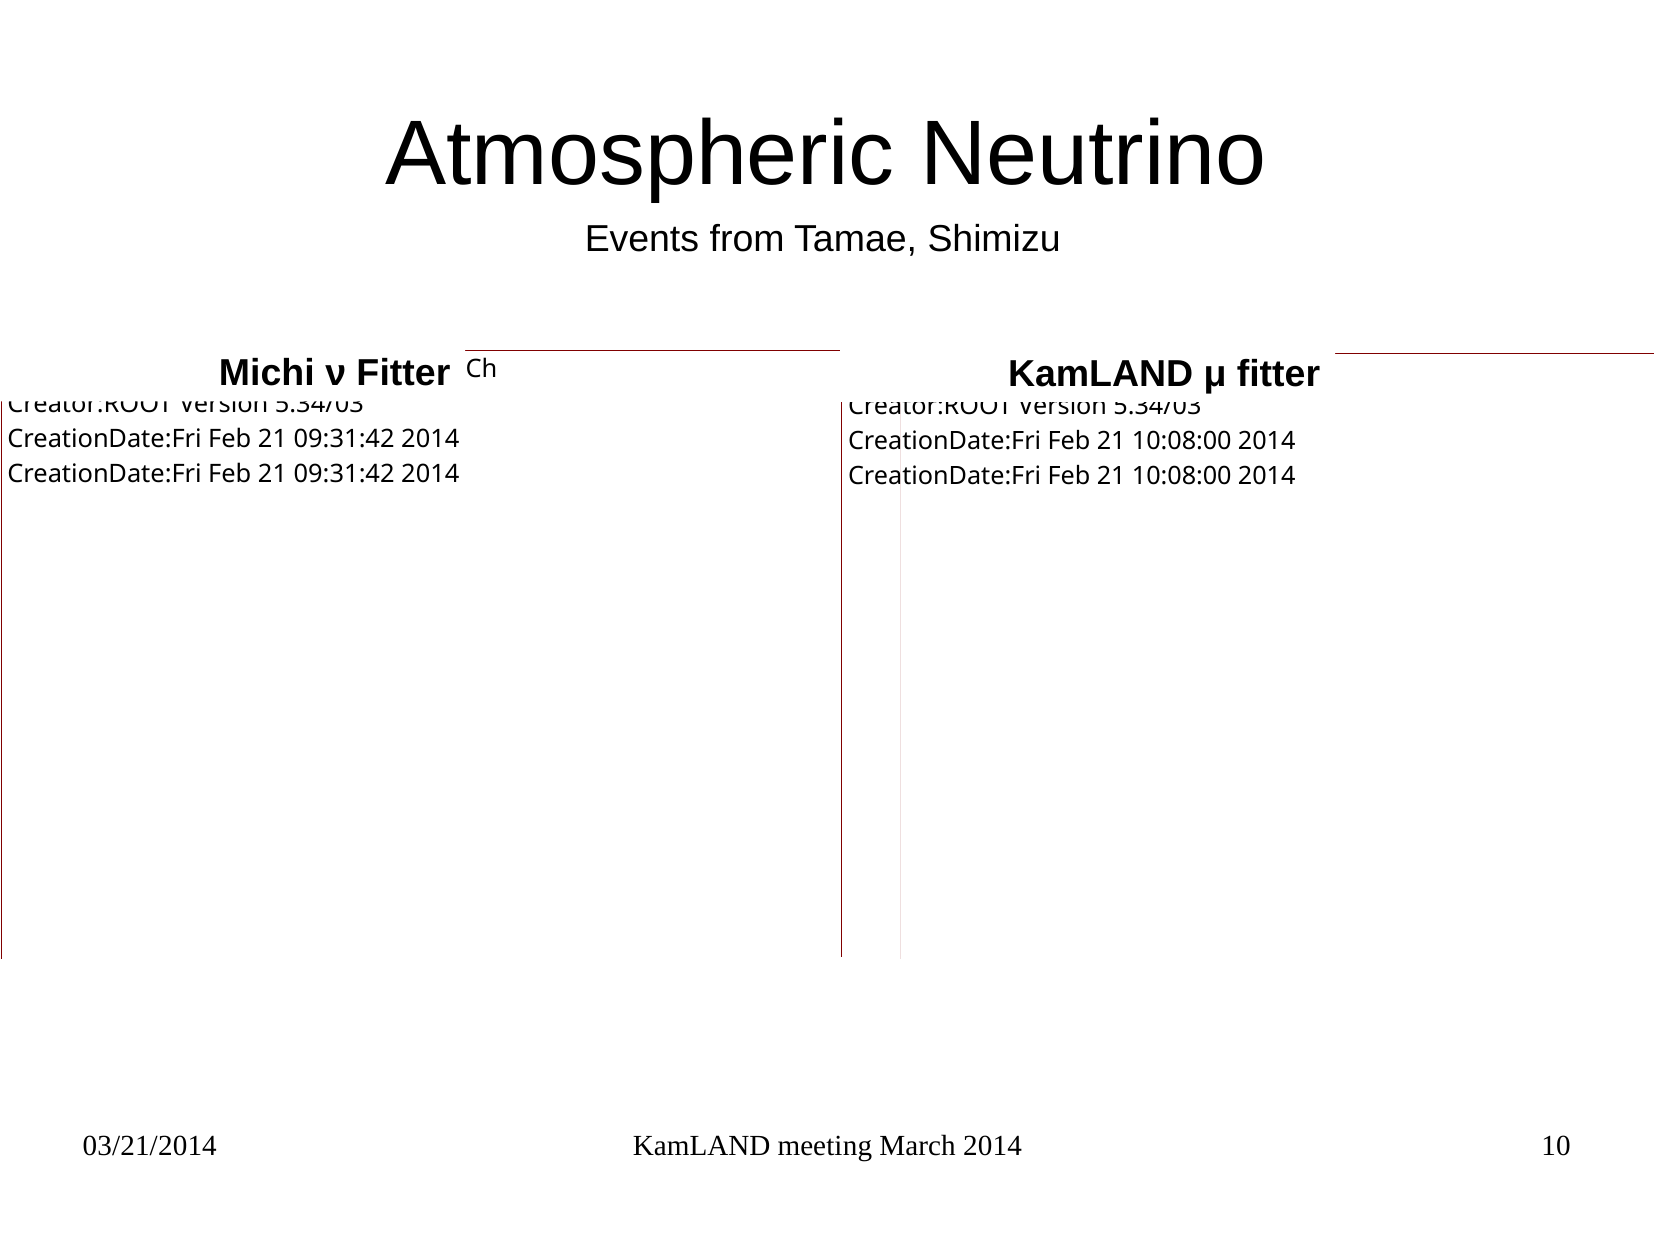

# Atmospheric Neutrino
Events from Tamae, Shimizu
Michi ν Fitter
KamLAND μ fitter
03/21/2014
KamLAND meeting March 2014
10